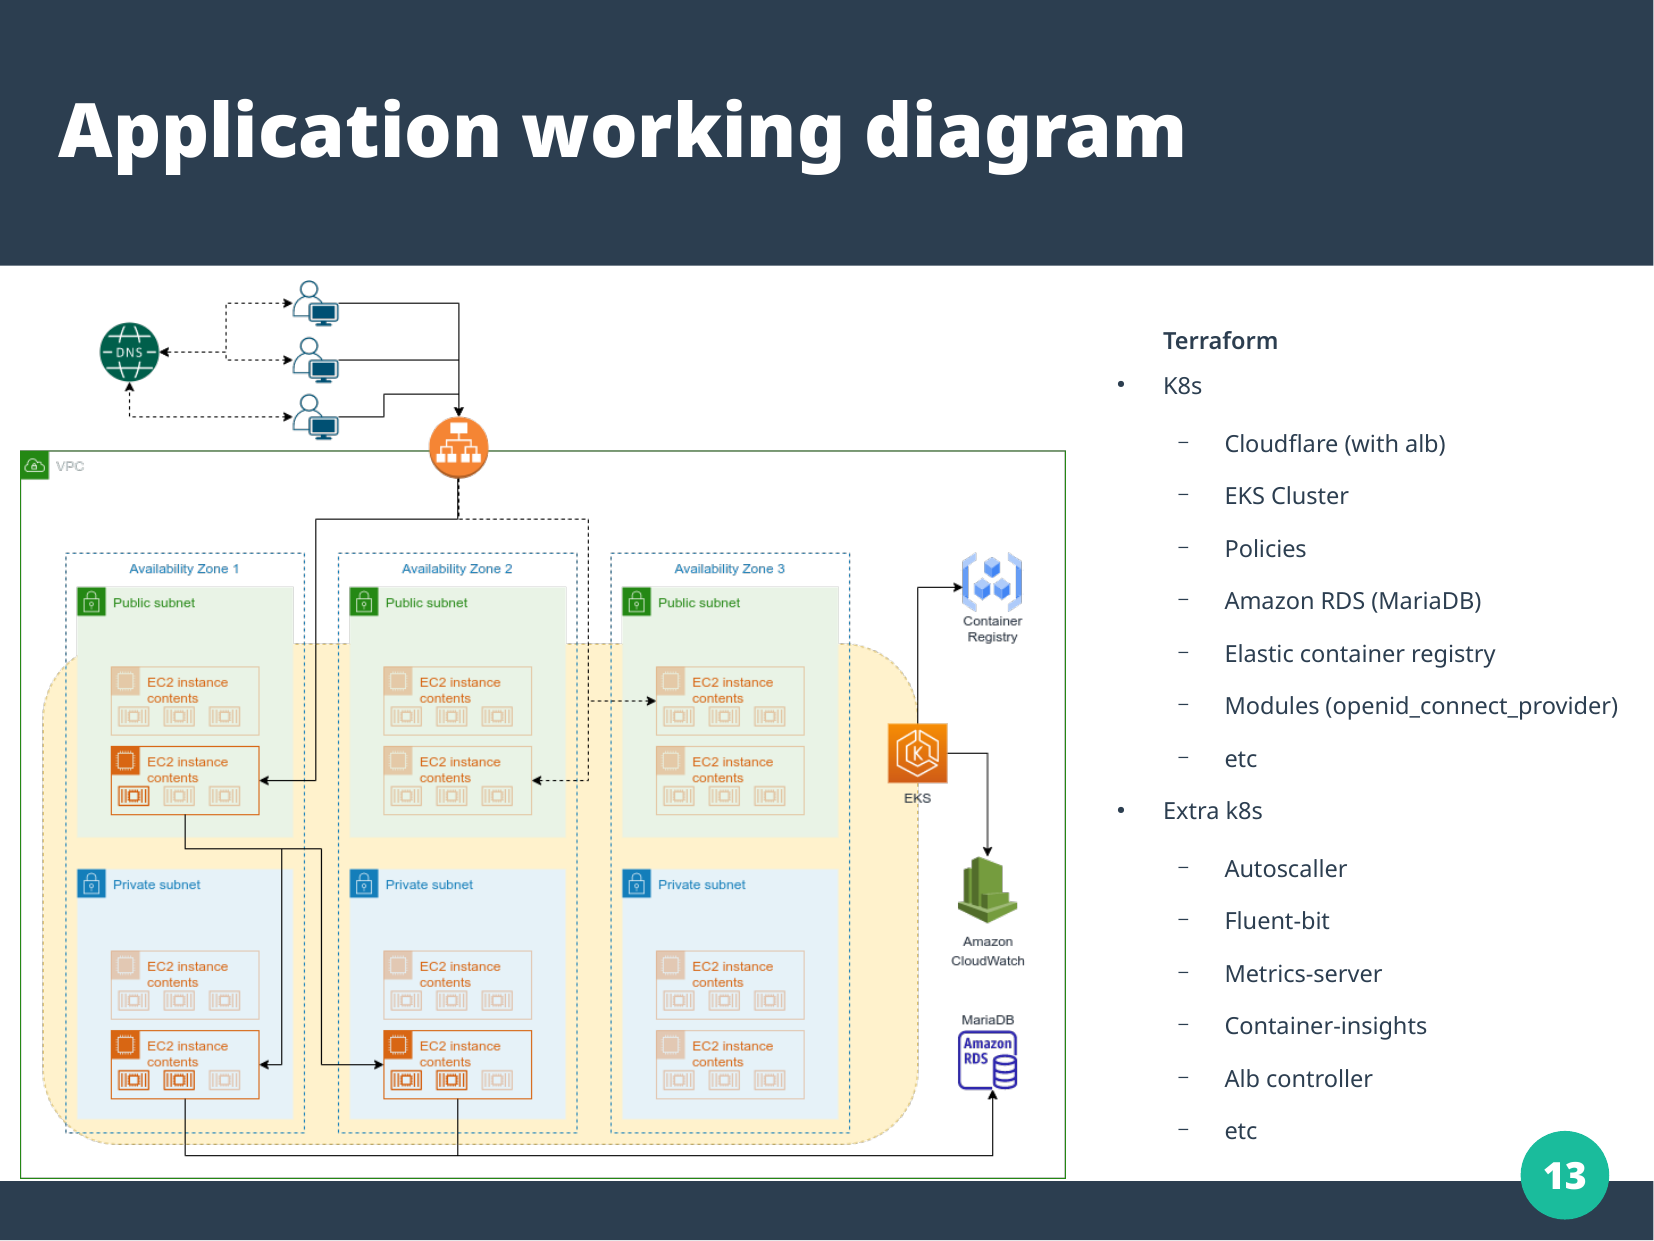

# Application working diagram
Terraform
K8s
Cloudflare (with alb)
EKS Cluster
Policies
Amazon RDS (MariaDB)
Elastic container registry
Modules (openid_connect_provider)
etc
Extra k8s
Autoscaller
Fluent-bit
Metrics-server
Container-insights
Alb controller
etc
13